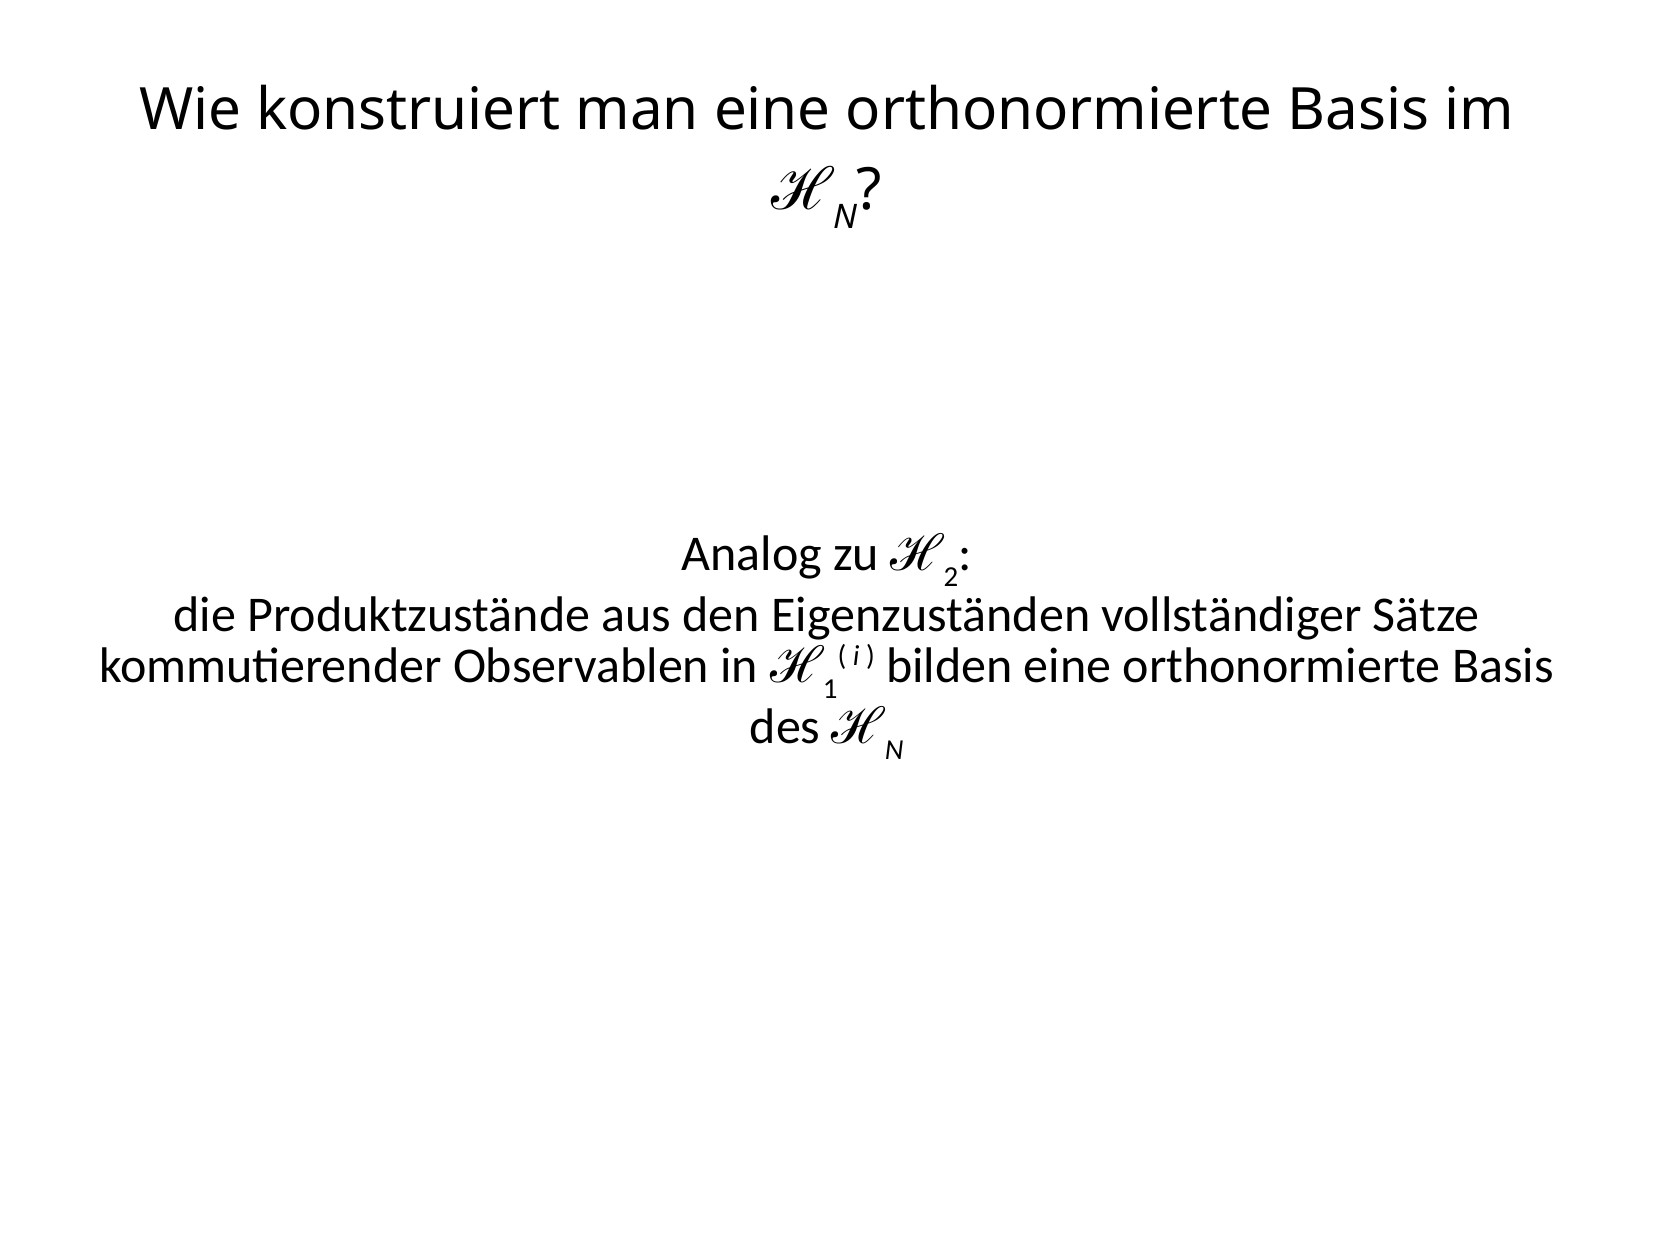

# Wie konstruiert man eine orthonormierte Basis im ℋN?
Analog zu ℋ2:
die Produktzustände aus den Eigenzuständen vollständiger Sätze kommutierender Observablen in ℋ1( i ) bilden eine orthonormierte Basis des ℋN